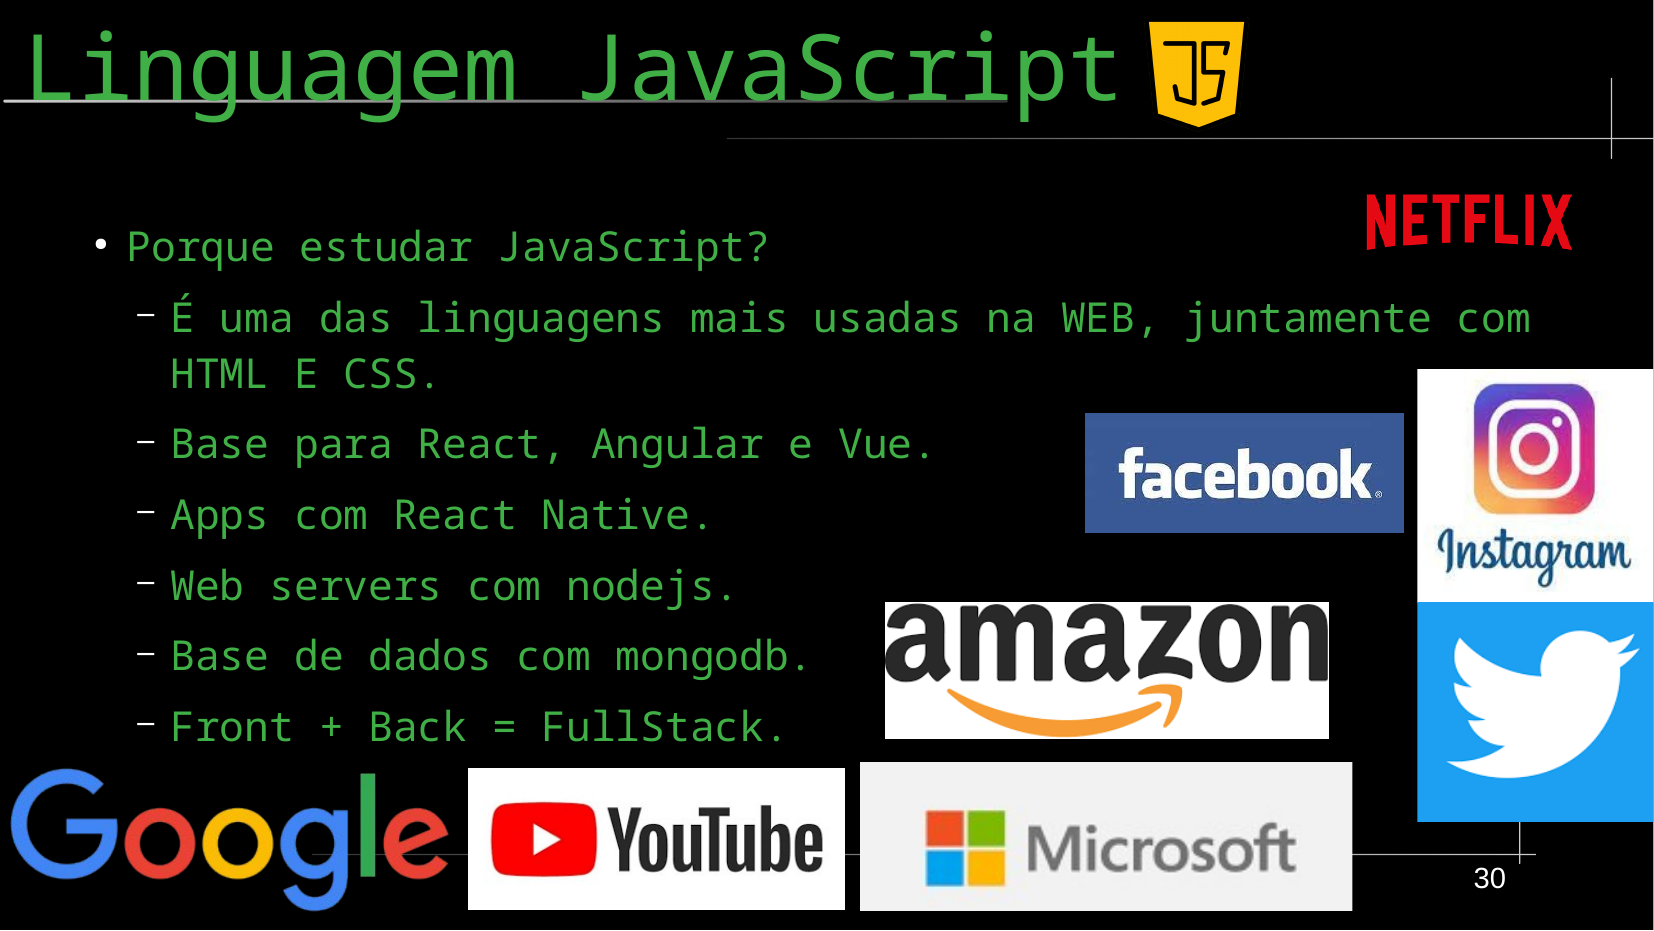

# Linguagem JavaScript
Porque estudar JavaScript?
É uma das linguagens mais usadas na WEB, juntamente com HTML E CSS.
Base para React, Angular e Vue.
Apps com React Native.
Web servers com nodejs.
Base de dados com mongodb.
Front + Back = FullStack.
30